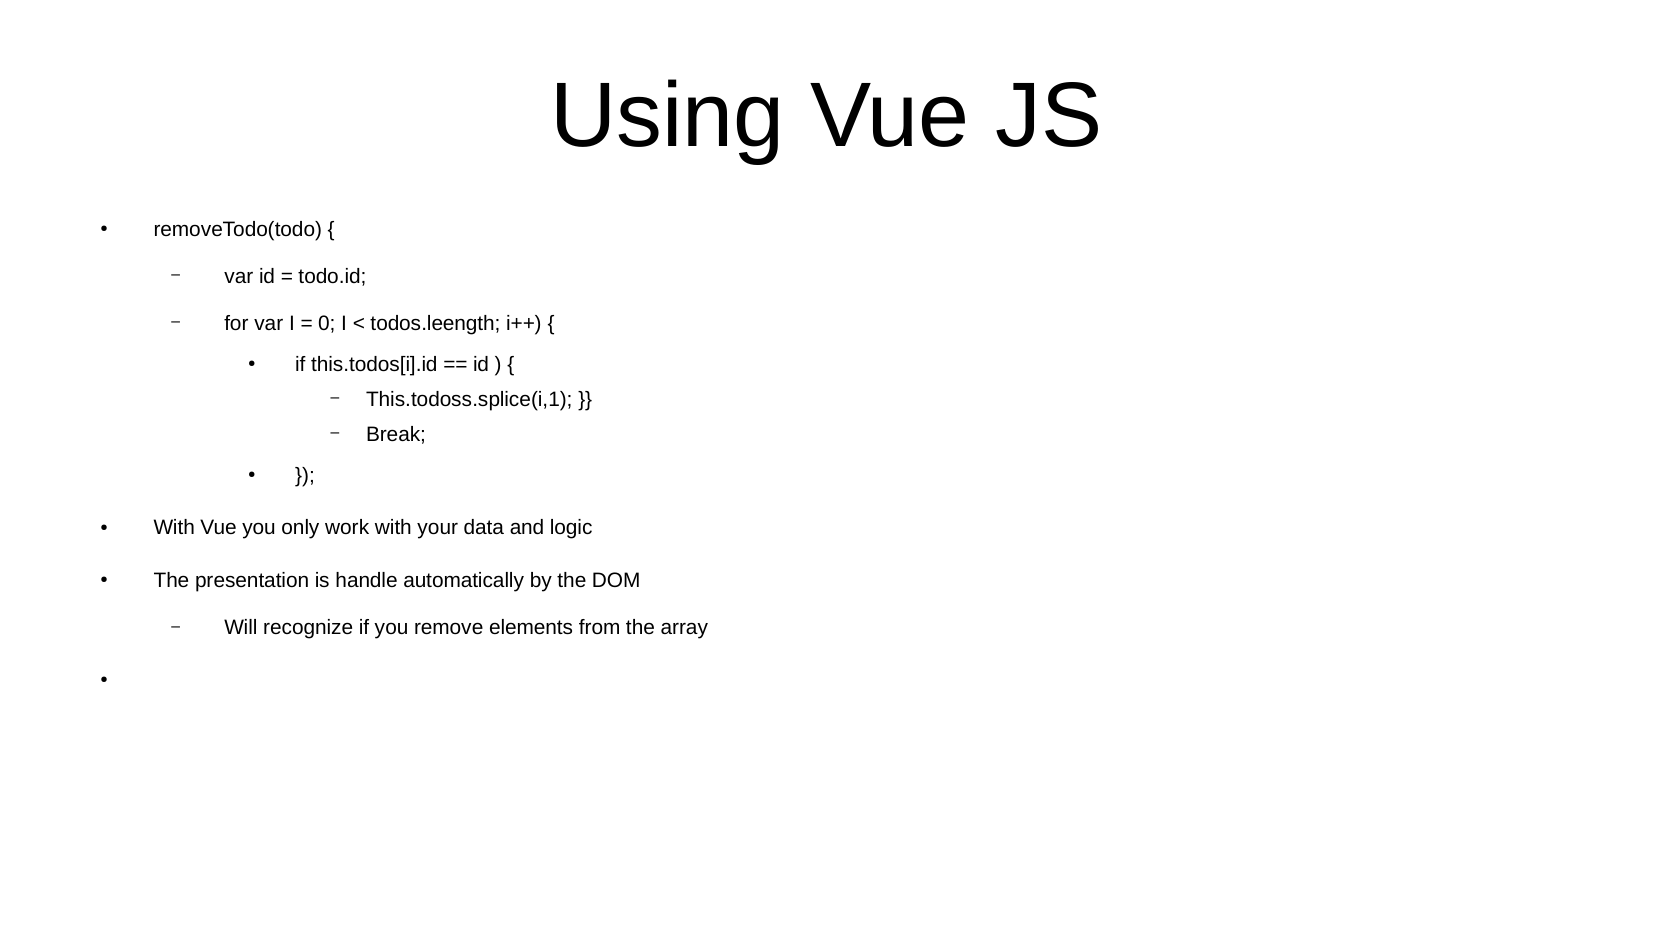

# Using Vue JS
removeTodo(todo) {
var id = todo.id;
for var I = 0; I < todos.leength; i++) {
if this.todos[i].id == id ) {
This.todoss.splice(i,1); }}
Break;
});
With Vue you only work with your data and logic
The presentation is handle automatically by the DOM
Will recognize if you remove elements from the array